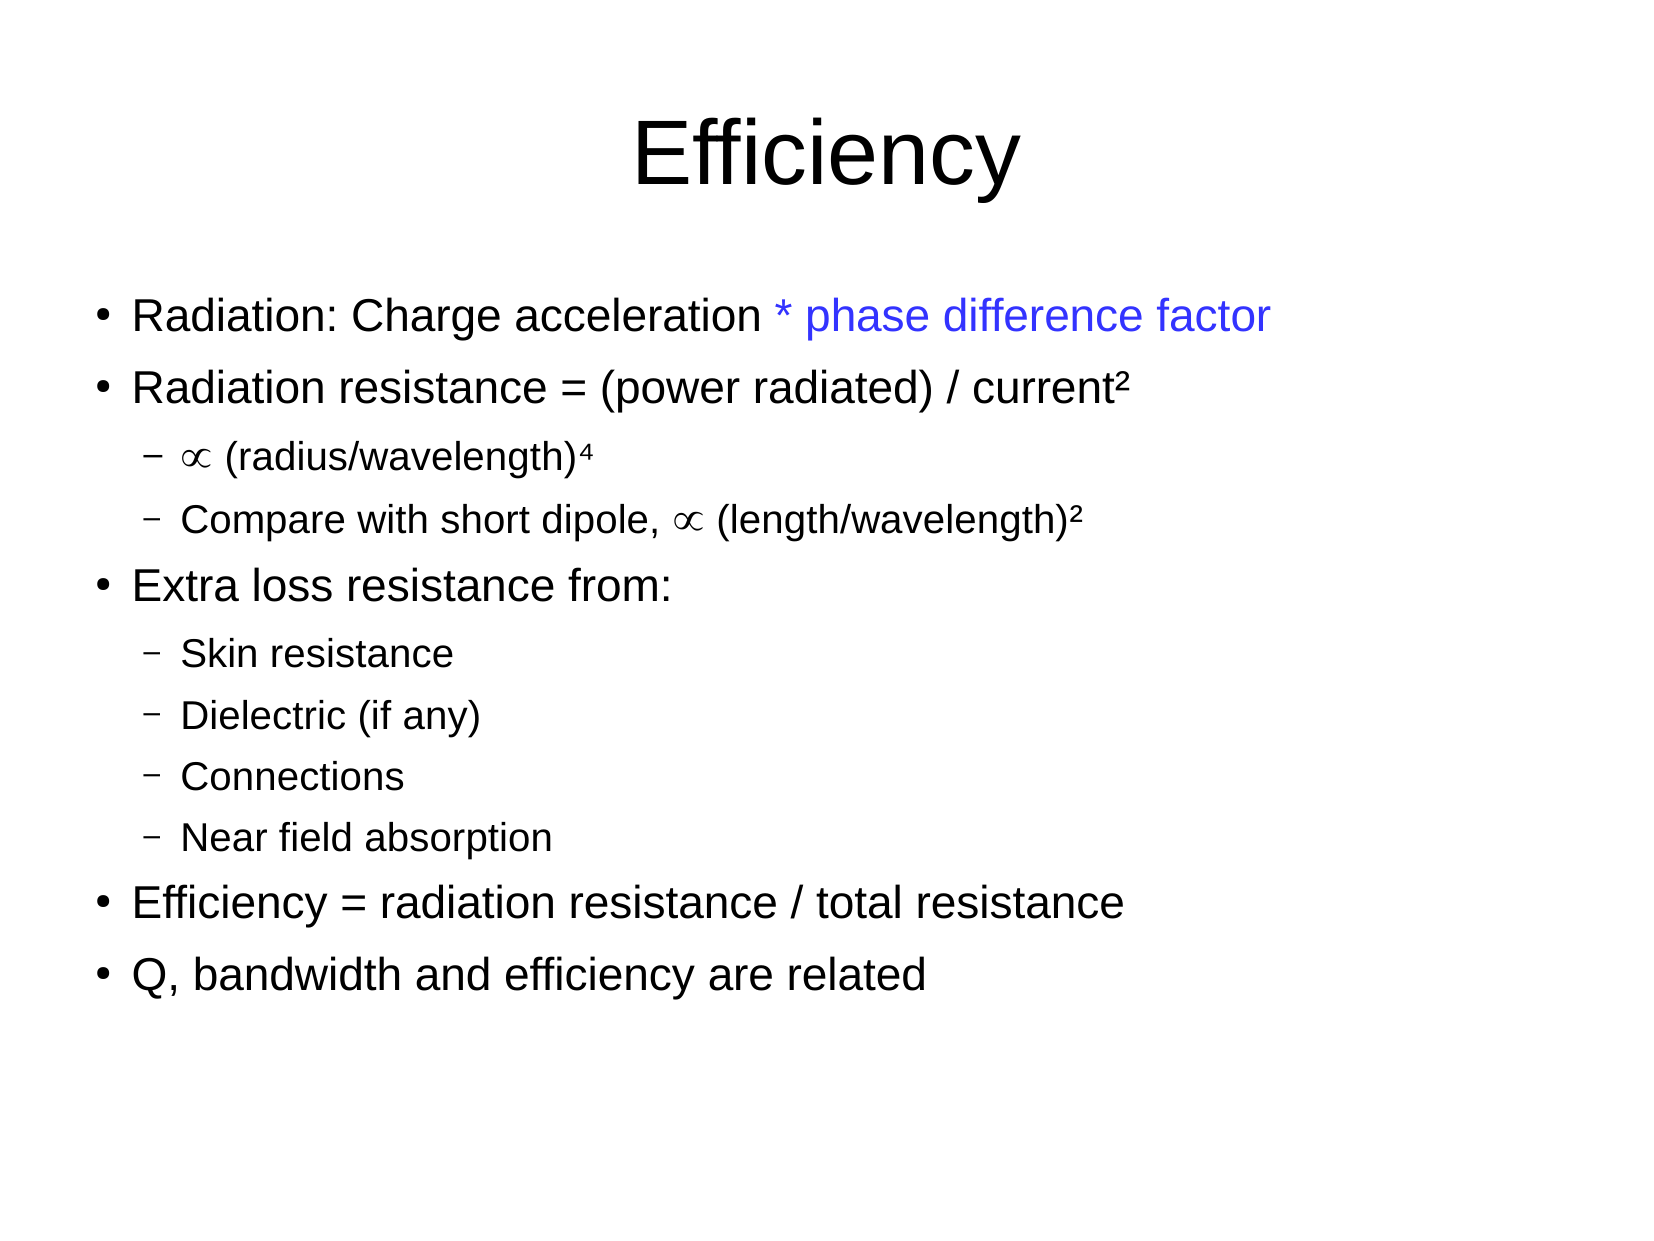

# Efficiency
Radiation: Charge acceleration * phase difference factor
Radiation resistance = (power radiated) / current²
 (radius/wavelength)⁴
Compare with short dipole,  (length/wavelength)²
Extra loss resistance from:
Skin resistance
Dielectric (if any)
Connections
Near field absorption
Efficiency = radiation resistance / total resistance
Q, bandwidth and efficiency are related